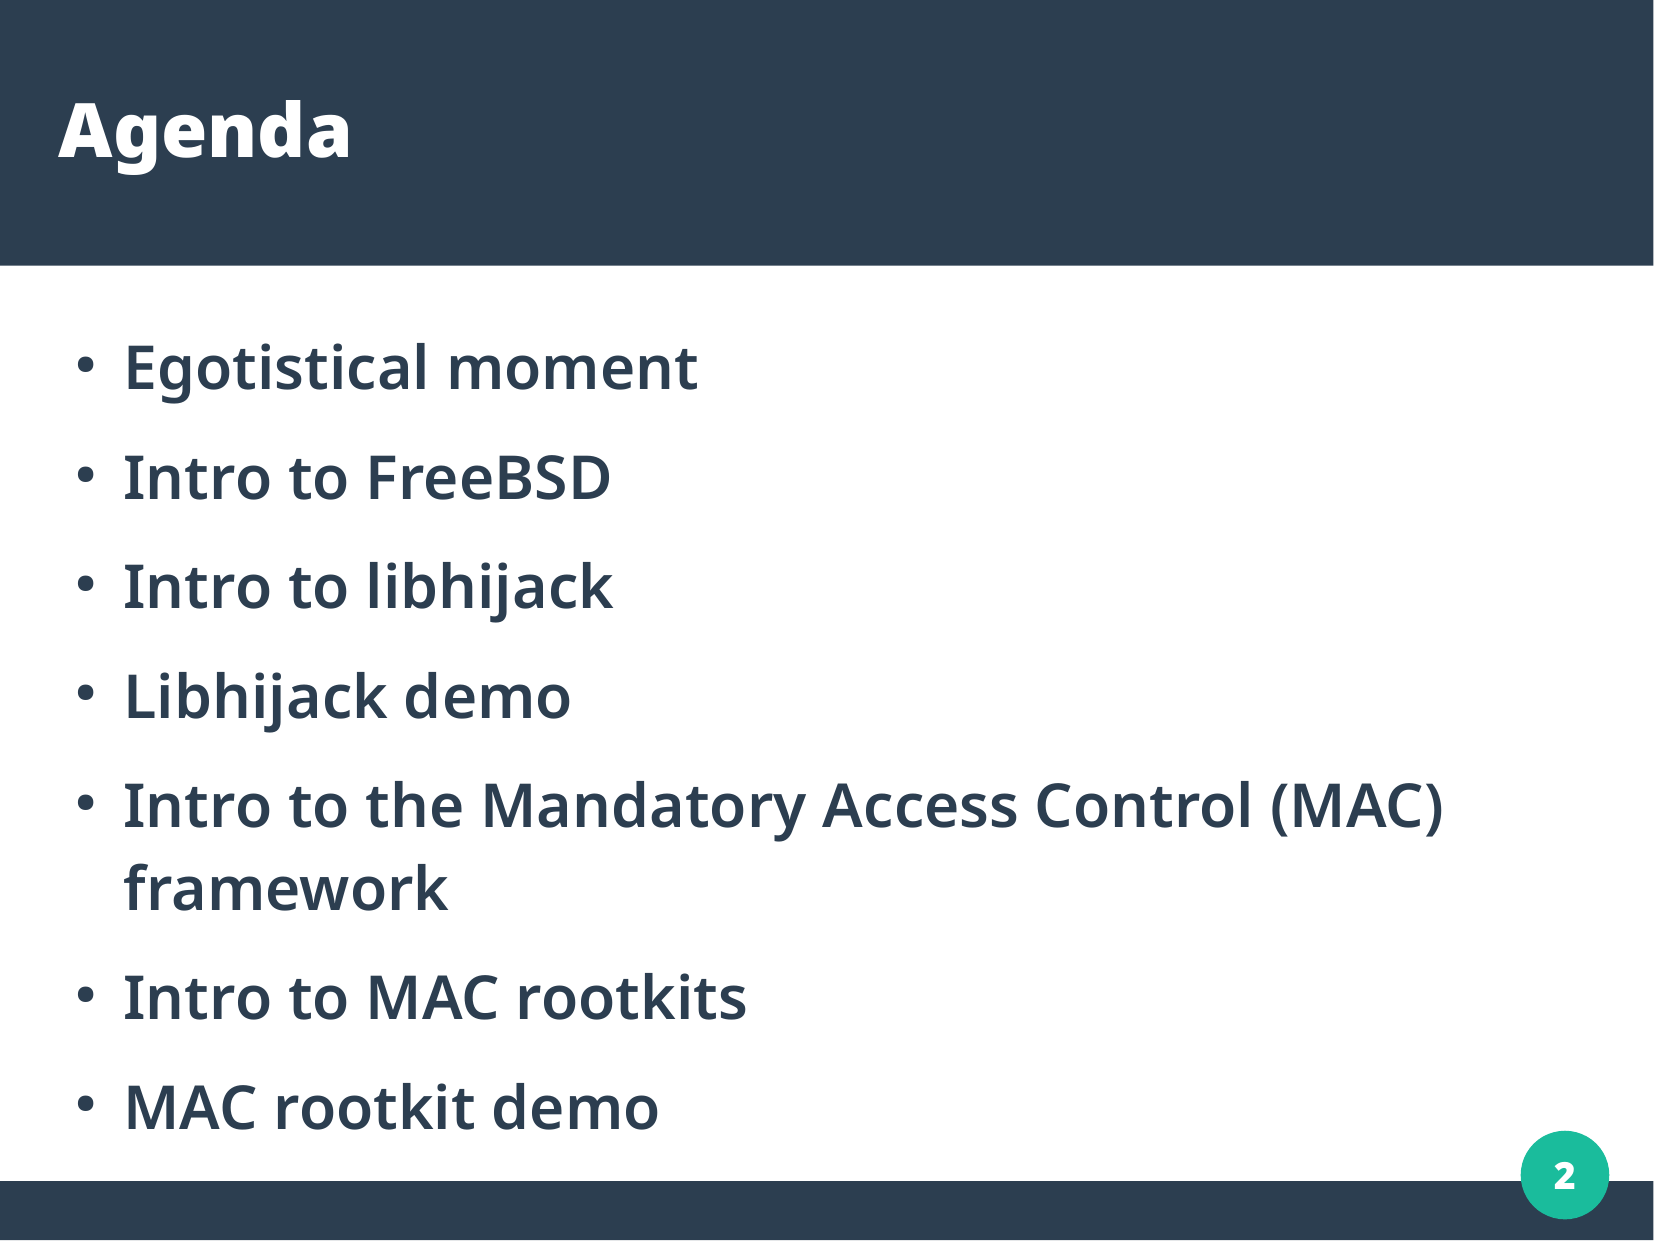

# Agenda
Egotistical moment
Intro to FreeBSD
Intro to libhijack
Libhijack demo
Intro to the Mandatory Access Control (MAC) framework
Intro to MAC rootkits
MAC rootkit demo
2